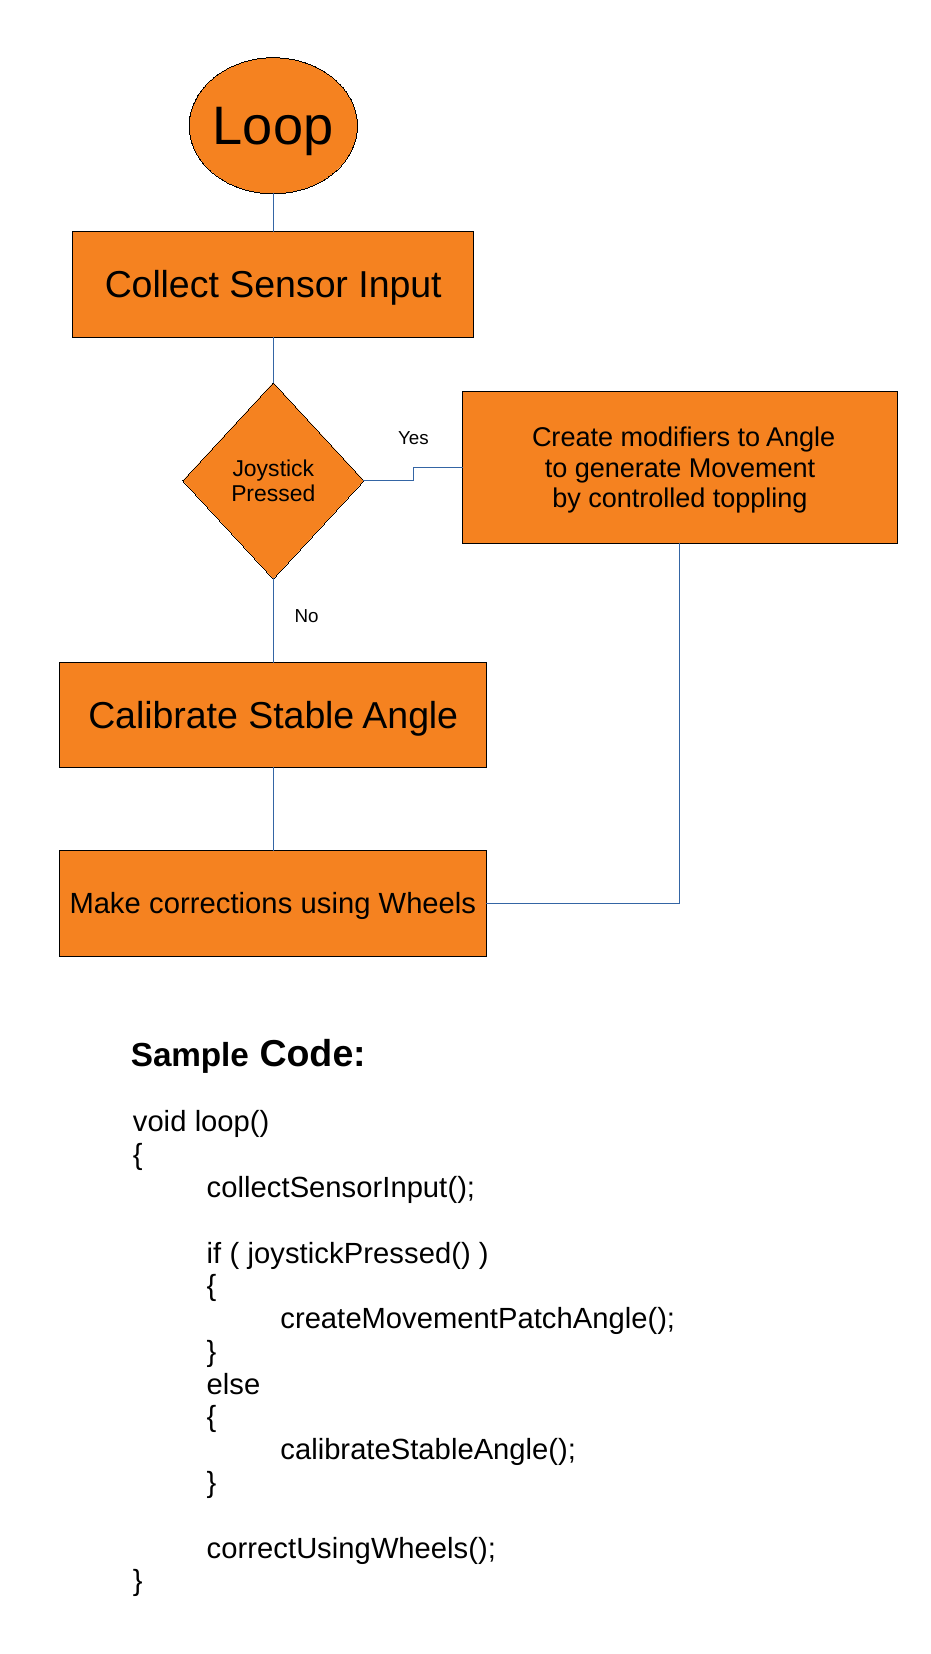

Loop
Collect Sensor Input
Joystick
Pressed
 Create modifiers to Angle
to generate Movement
by controlled toppling
Yes
No
Calibrate Stable Angle
Make corrections using Wheels
Sample Code:
void loop()
{
	collectSensorInput();
	if ( joystickPressed() )
	{
		createMovementPatchAngle();
	}
	else
	{
		calibrateStableAngle();
	}
	correctUsingWheels();
}